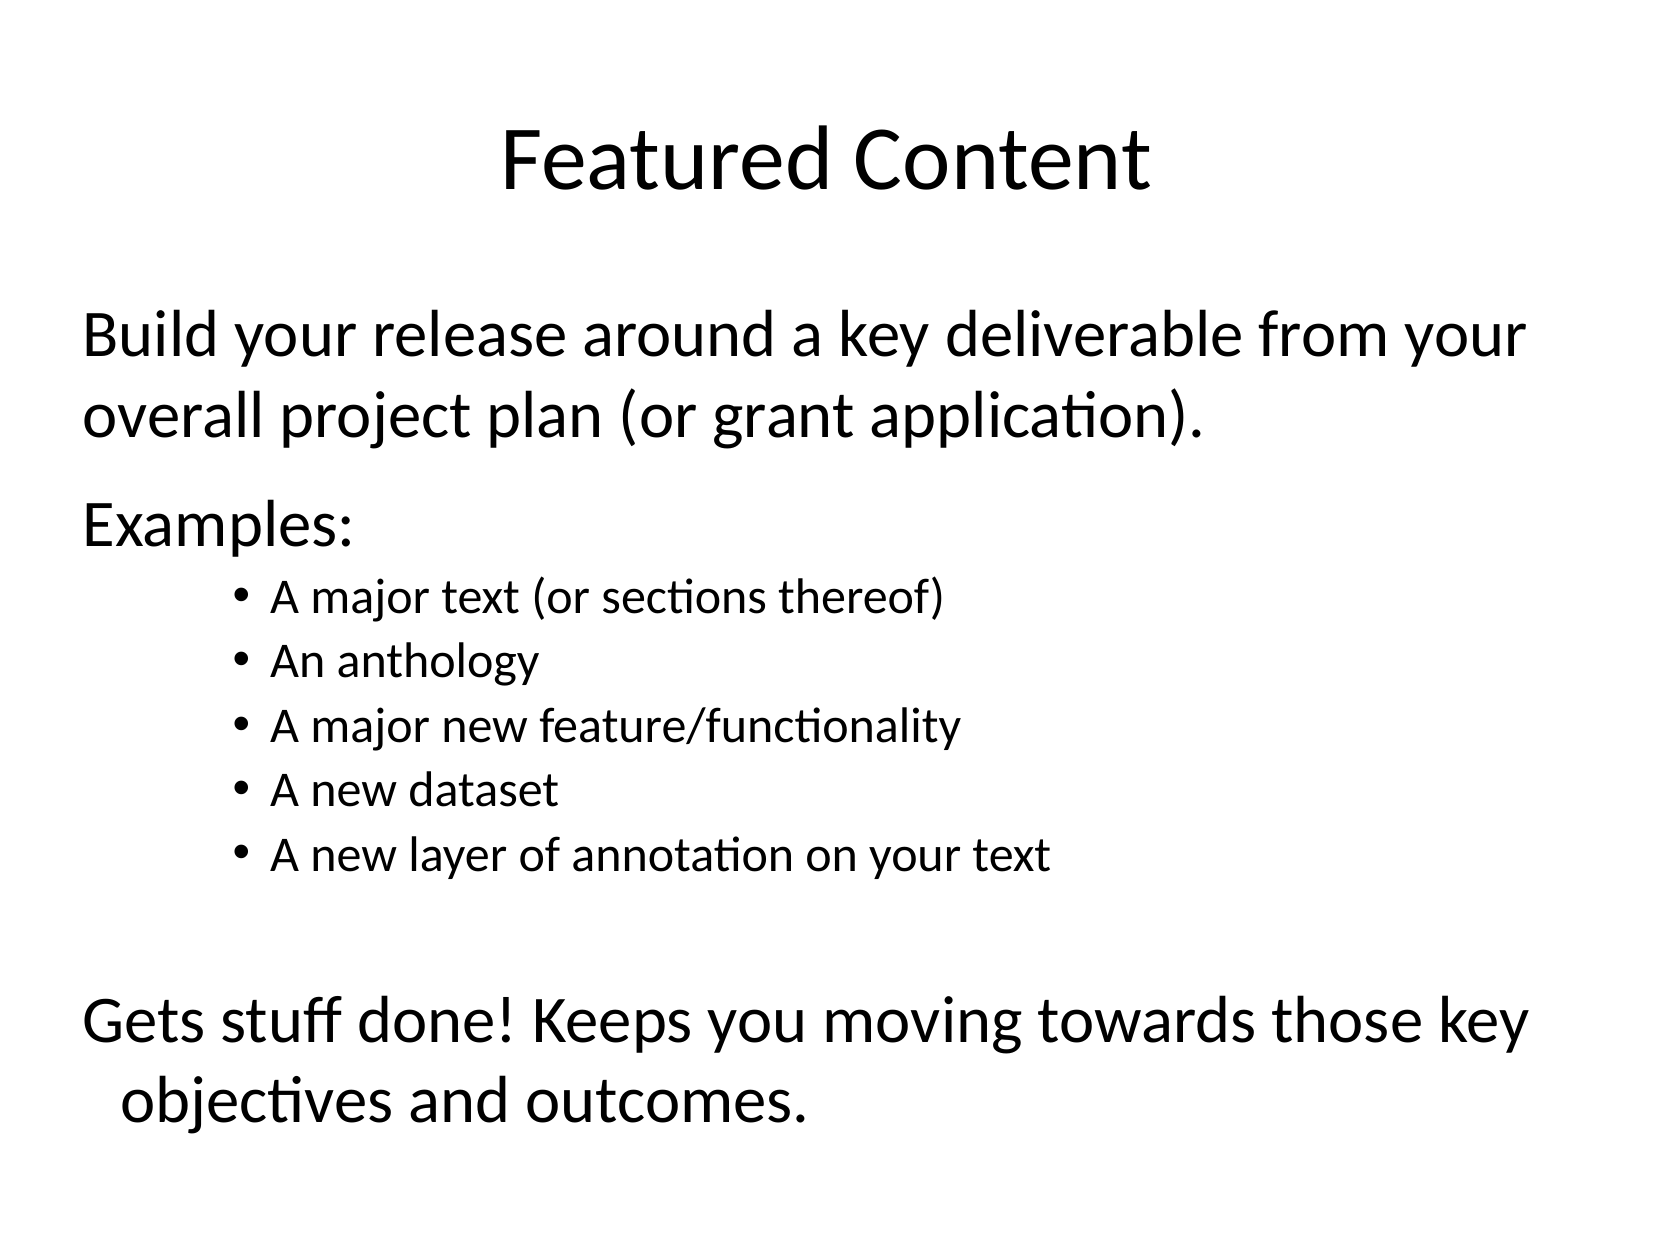

# Featured Content
Build your release around a key deliverable from your overall project plan (or grant application).
Examples:
A major text (or sections thereof)
An anthology
A major new feature/functionality
A new dataset
A new layer of annotation on your text
Gets stuff done! Keeps you moving towards those key objectives and outcomes.